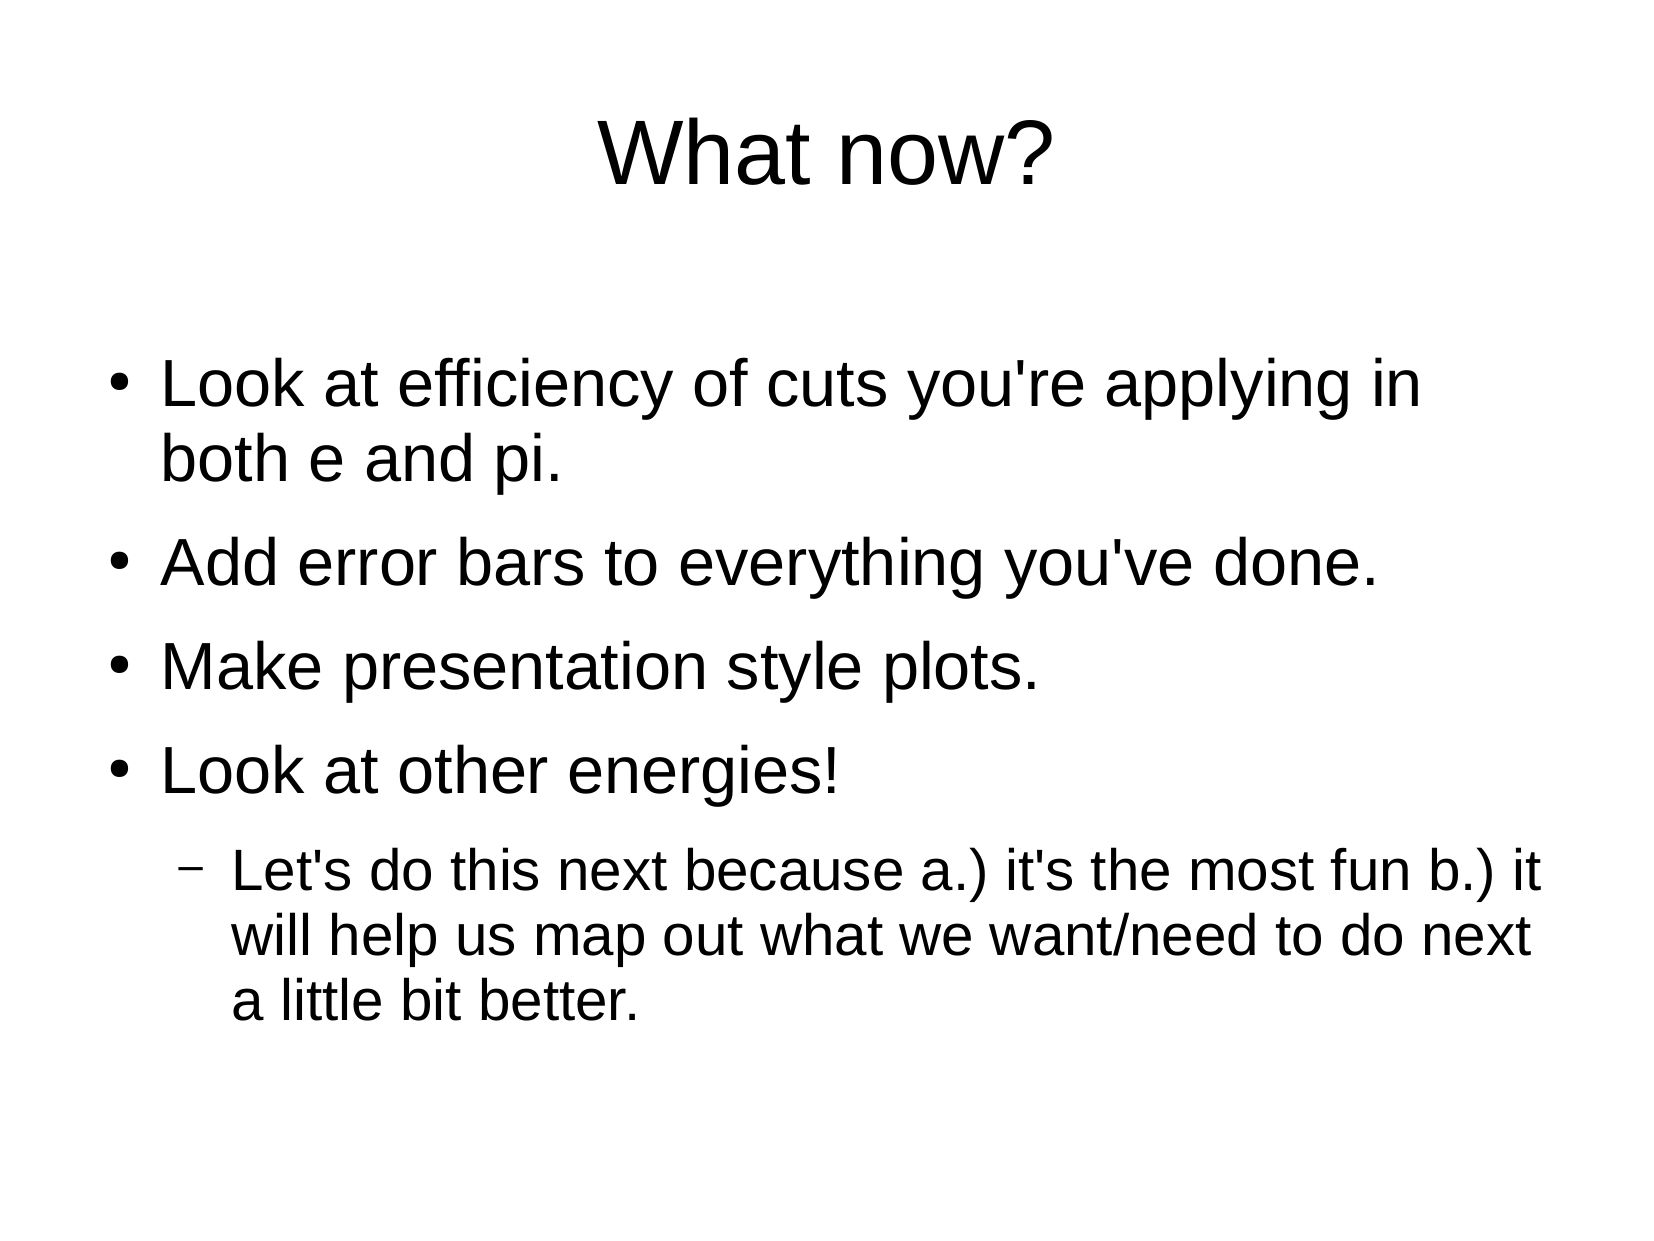

# What now?
Look at efficiency of cuts you're applying in both e and pi.
Add error bars to everything you've done.
Make presentation style plots.
Look at other energies!
Let's do this next because a.) it's the most fun b.) it will help us map out what we want/need to do next a little bit better.